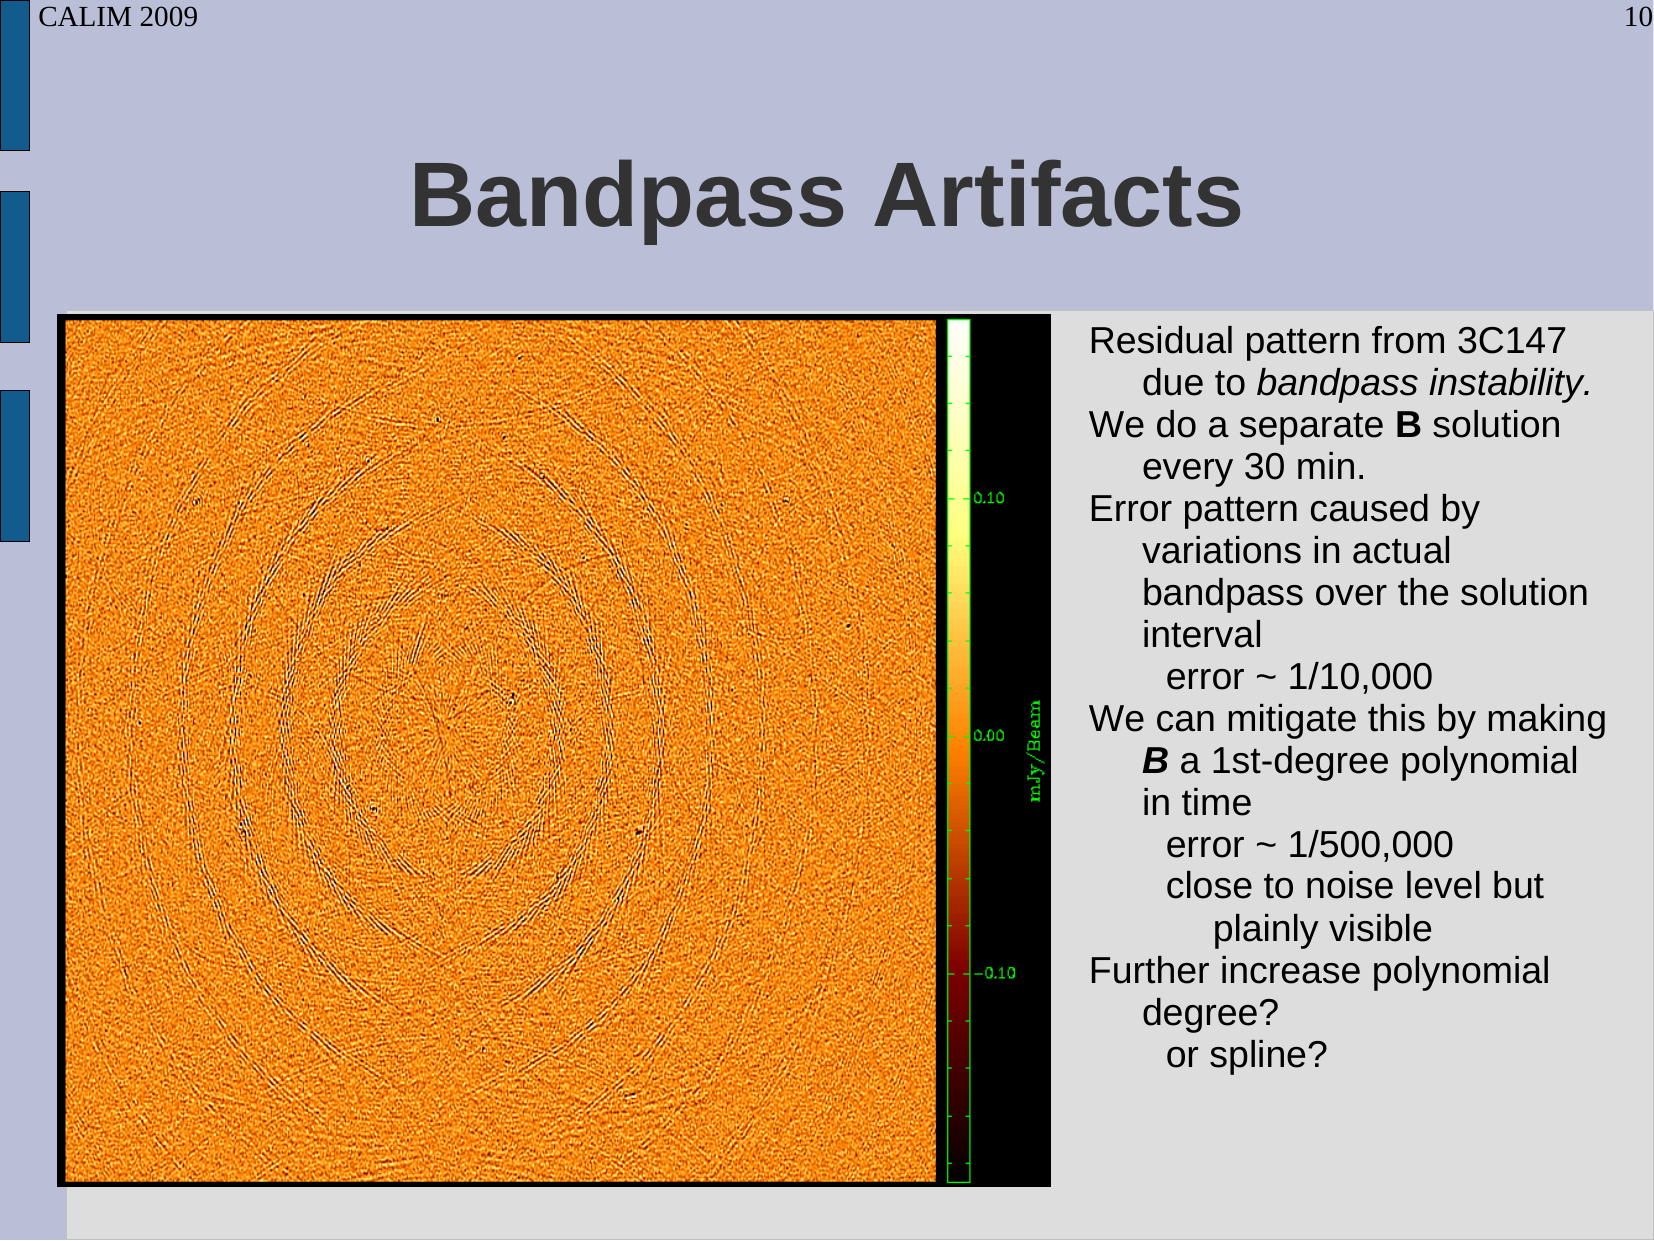

CALIM 2009
10
# Bandpass Artifacts
Residual pattern from 3C147 due to bandpass instability.
We do a separate B solution every 30 min.
Error pattern caused by variations in actual bandpass over the solution interval
error ~ 1/10,000
We can mitigate this by making B a 1st-degree polynomial in time
error ~ 1/500,000
close to noise level but plainly visible
Further increase polynomial degree?
or spline?